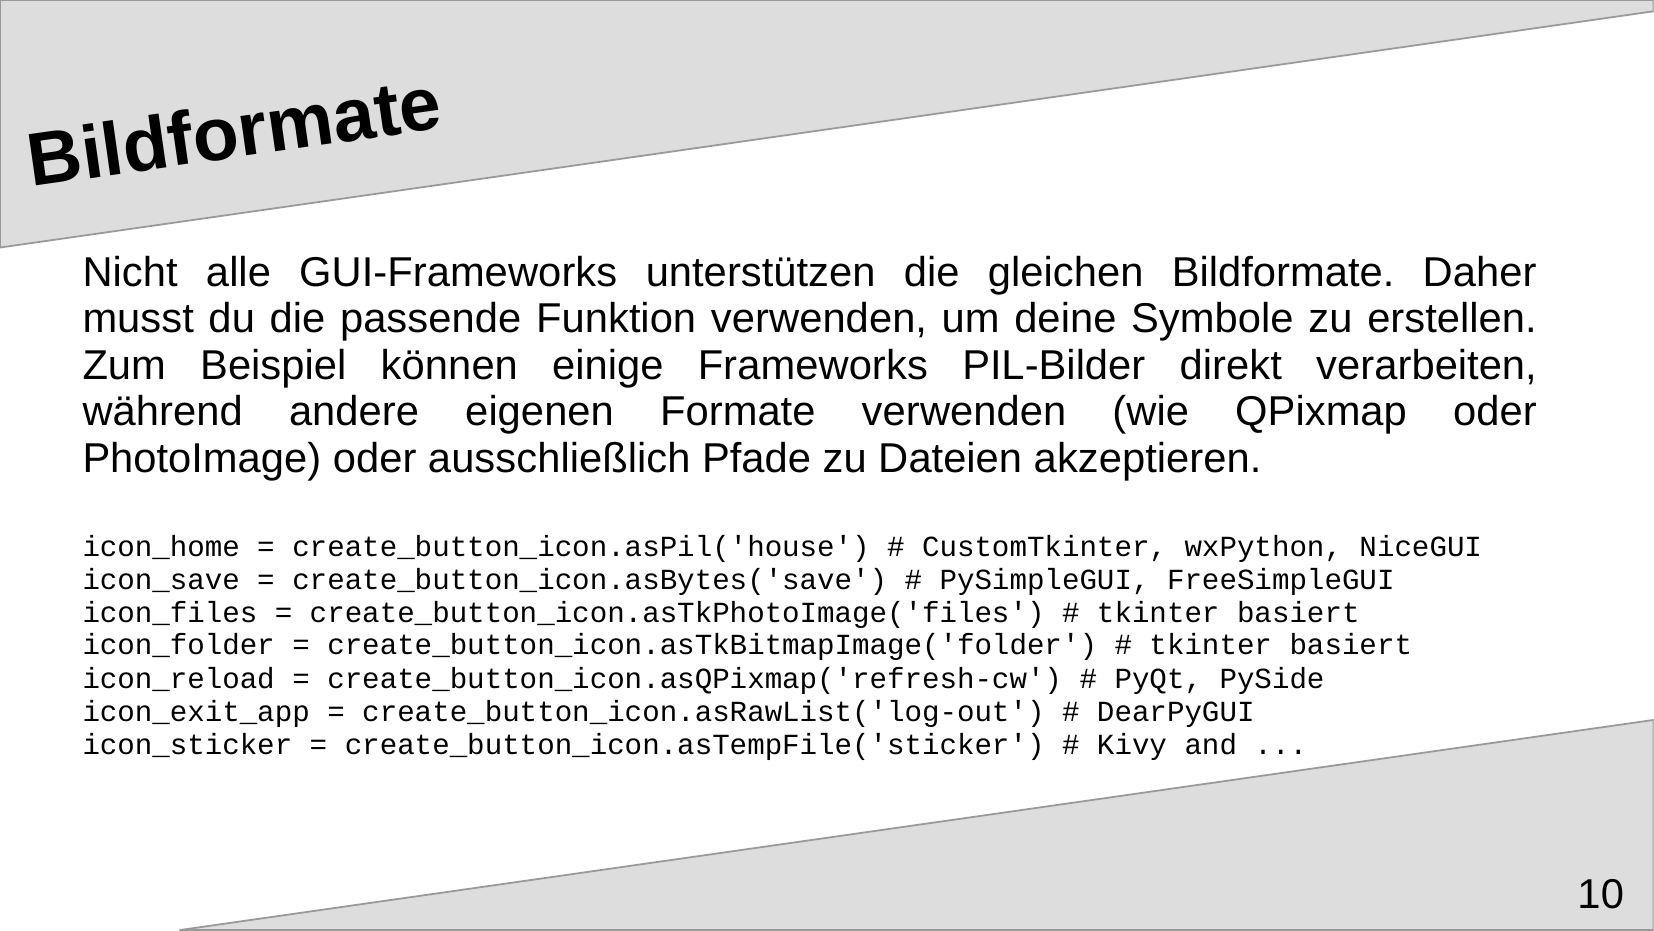

# Bildformate
Nicht alle GUI-Frameworks unterstützen die gleichen Bildformate. Daher musst du die passende Funktion verwenden, um deine Symbole zu erstellen. Zum Beispiel können einige Frameworks PIL-Bilder direkt verarbeiten, während andere eigenen Formate verwenden (wie QPixmap oder PhotoImage) oder ausschließlich Pfade zu Dateien akzeptieren.
icon_home = create_button_icon.asPil('house') # CustomTkinter, wxPython, NiceGUI
icon_save = create_button_icon.asBytes('save') # PySimpleGUI, FreeSimpleGUI
icon_files = create_button_icon.asTkPhotoImage('files') # tkinter basiert
icon_folder = create_button_icon.asTkBitmapImage('folder') # tkinter basiert
icon_reload = create_button_icon.asQPixmap('refresh-cw') # PyQt, PySide
icon_exit_app = create_button_icon.asRawList('log-out') # DearPyGUI
icon_sticker = create_button_icon.asTempFile('sticker') # Kivy and ...
10